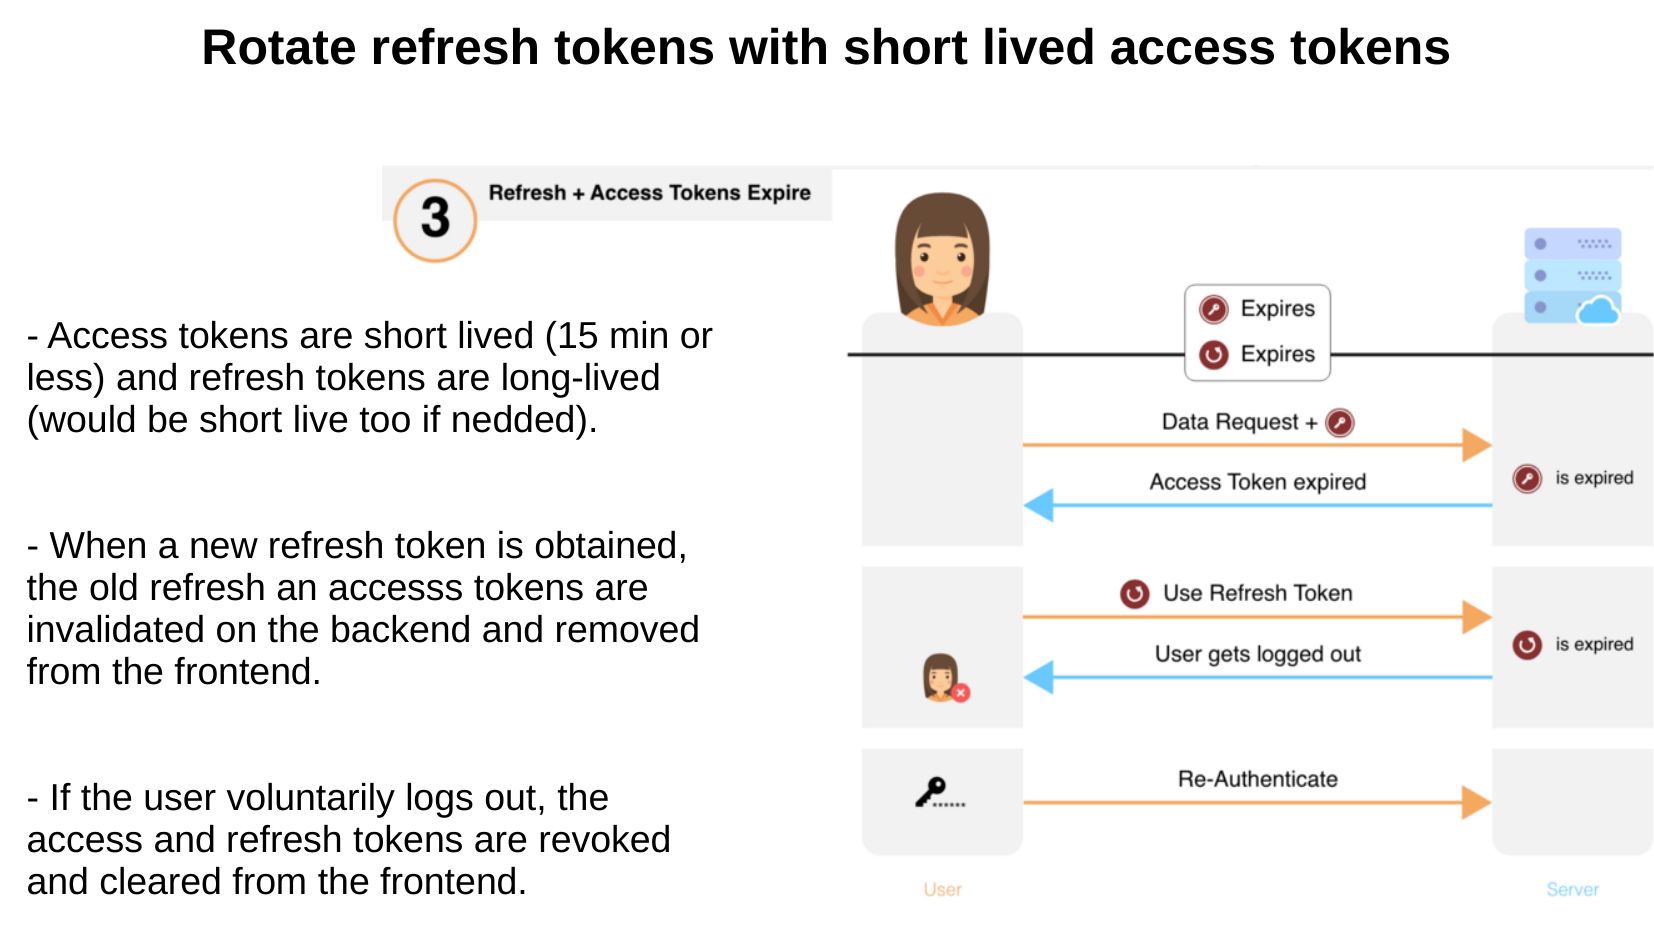

Rotate refresh tokens with short lived access tokens
- Access tokens are short lived (15 min or less) and refresh tokens are long-lived (would be short live too if nedded).
- When a new refresh token is obtained, the old refresh an accesss tokens are invalidated on the backend and removed from the frontend.
- If the user voluntarily logs out, the access and refresh tokens are revoked and cleared from the frontend.